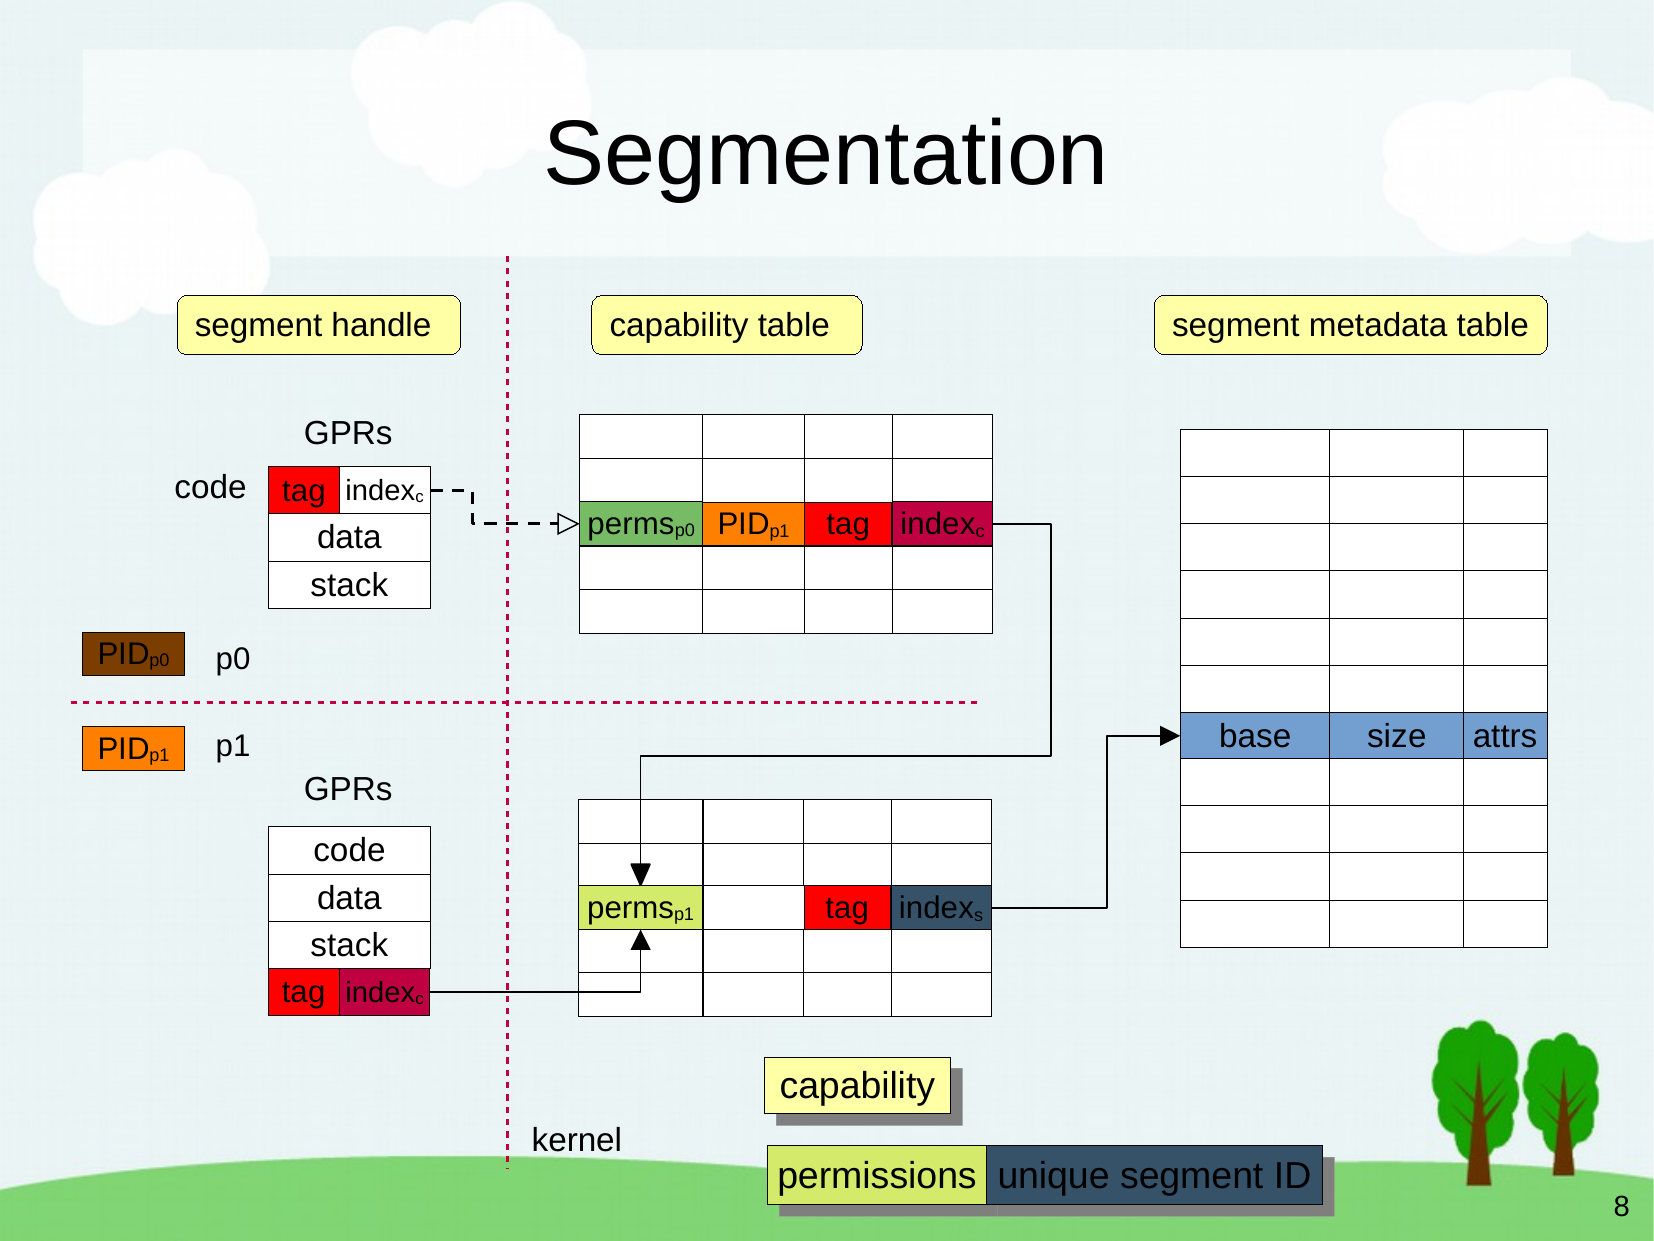

# Segmentation
segment handle
capability table
segment metadata table
GPRs
code
tag
indexc
permsp0
indexc
PIDp1
tag
data
stack
PIDp0
p0
base
size
attrs
p1
PIDp1
GPRs
code
data
permsp1
indexs
tag
stack
tag
indexc
capability
kernel
permissions
unique segment ID
8